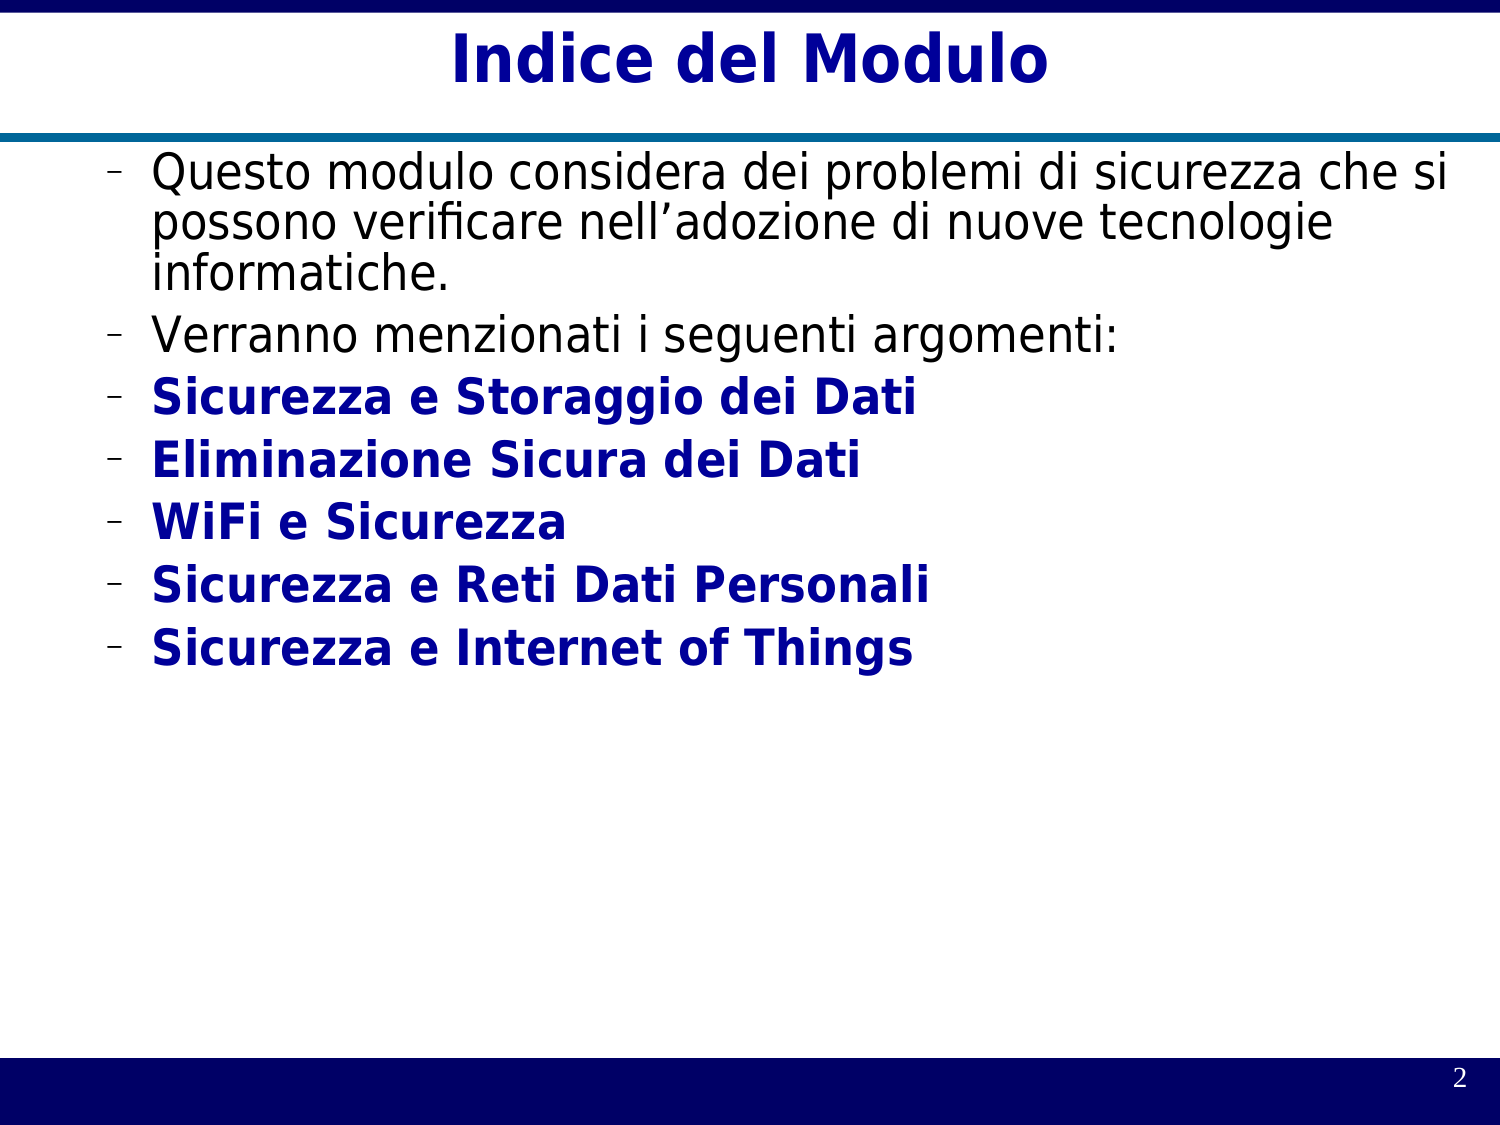

# Indice del Modulo
Questo modulo considera dei problemi di sicurezza che si possono verificare nell’adozione di nuove tecnologie informatiche.
Verranno menzionati i seguenti argomenti:
Sicurezza e Storaggio dei Dati
Eliminazione Sicura dei Dati
WiFi e Sicurezza
Sicurezza e Reti Dati Personali
Sicurezza e Internet of Things